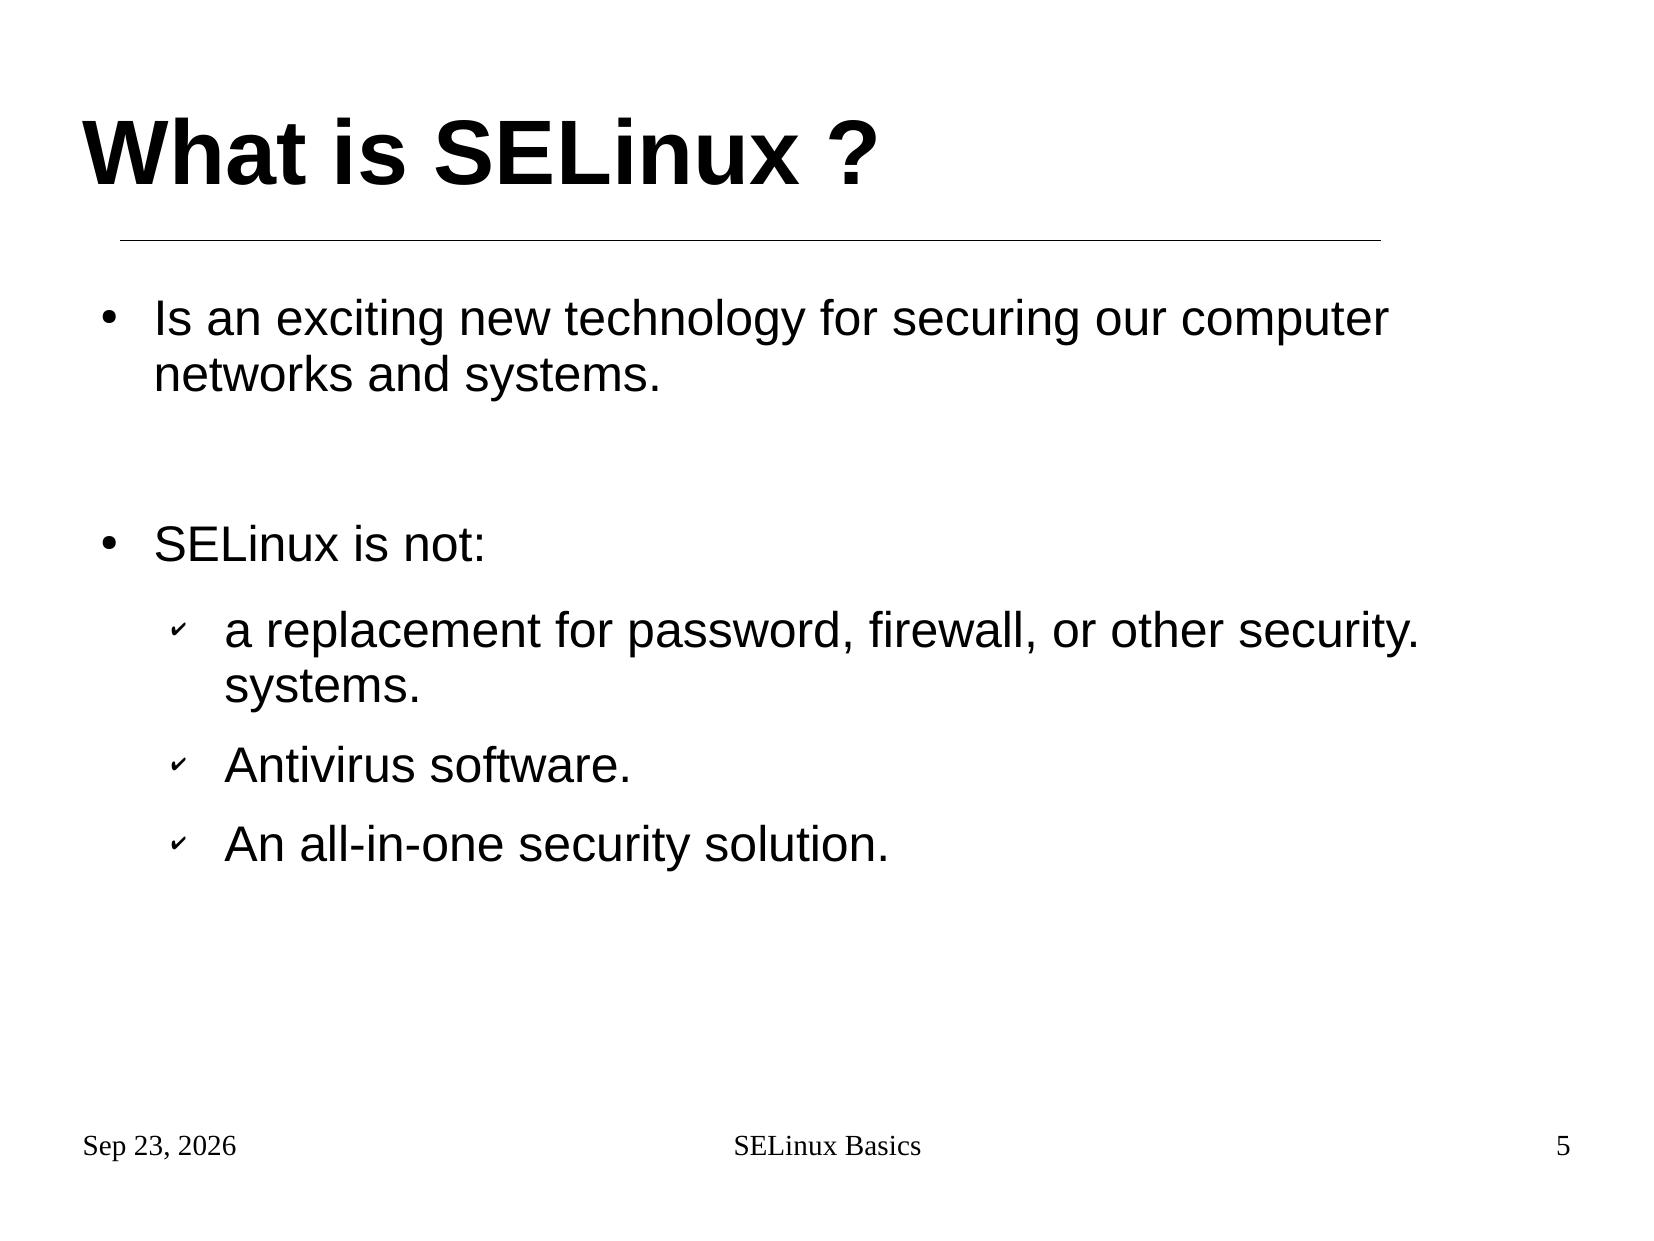

# What is SELinux ?
Is an exciting new technology for securing our computer networks and systems.
SELinux is not:
a replacement for password, firewall, or other security. systems.
Antivirus software.
An all-in-one security solution.
SELinux Basics
5